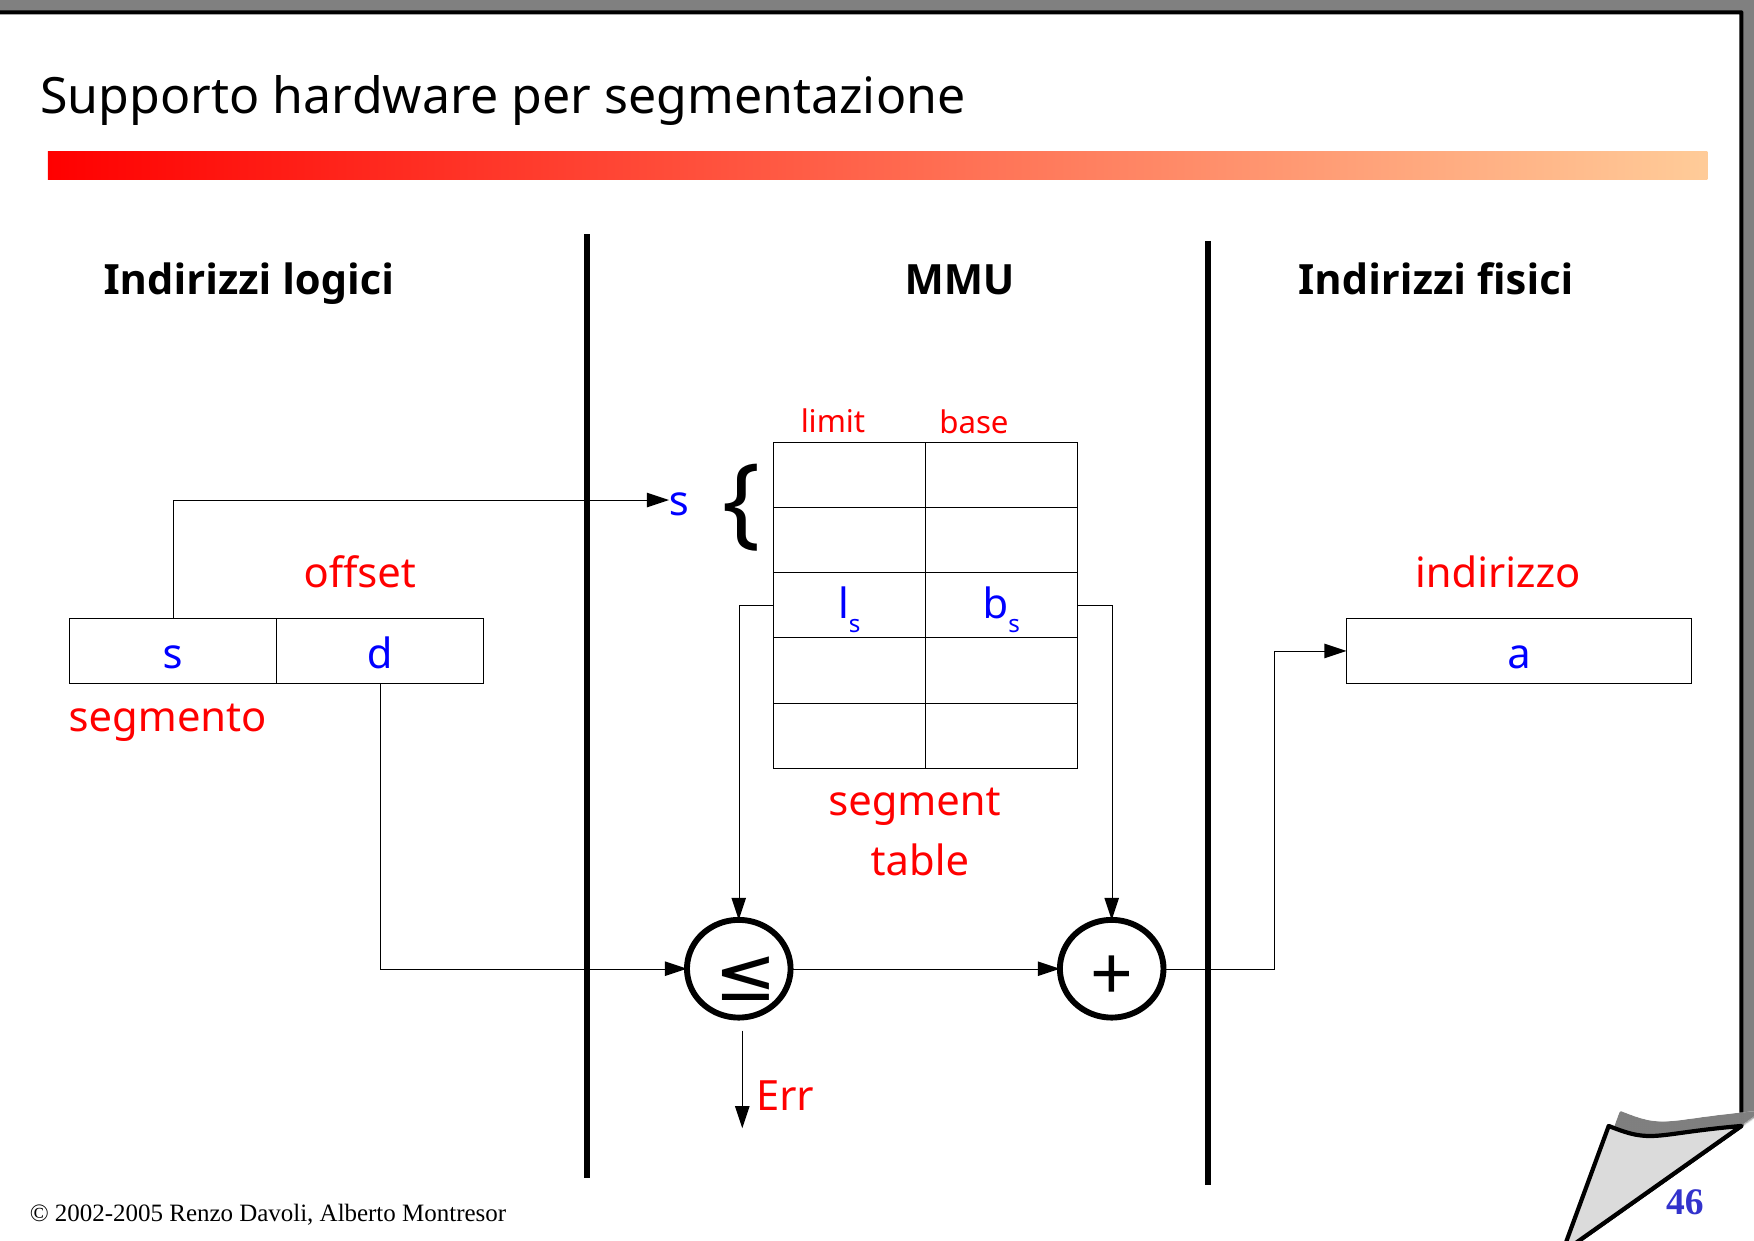

# Supporto hardware per segmentazione
Indirizzi logici
Indirizzi fisici
MMU
limit
base
{
s
offset
indirizzo
ls
bs
s
d
a
segmento
segment
table
≤
+
Err